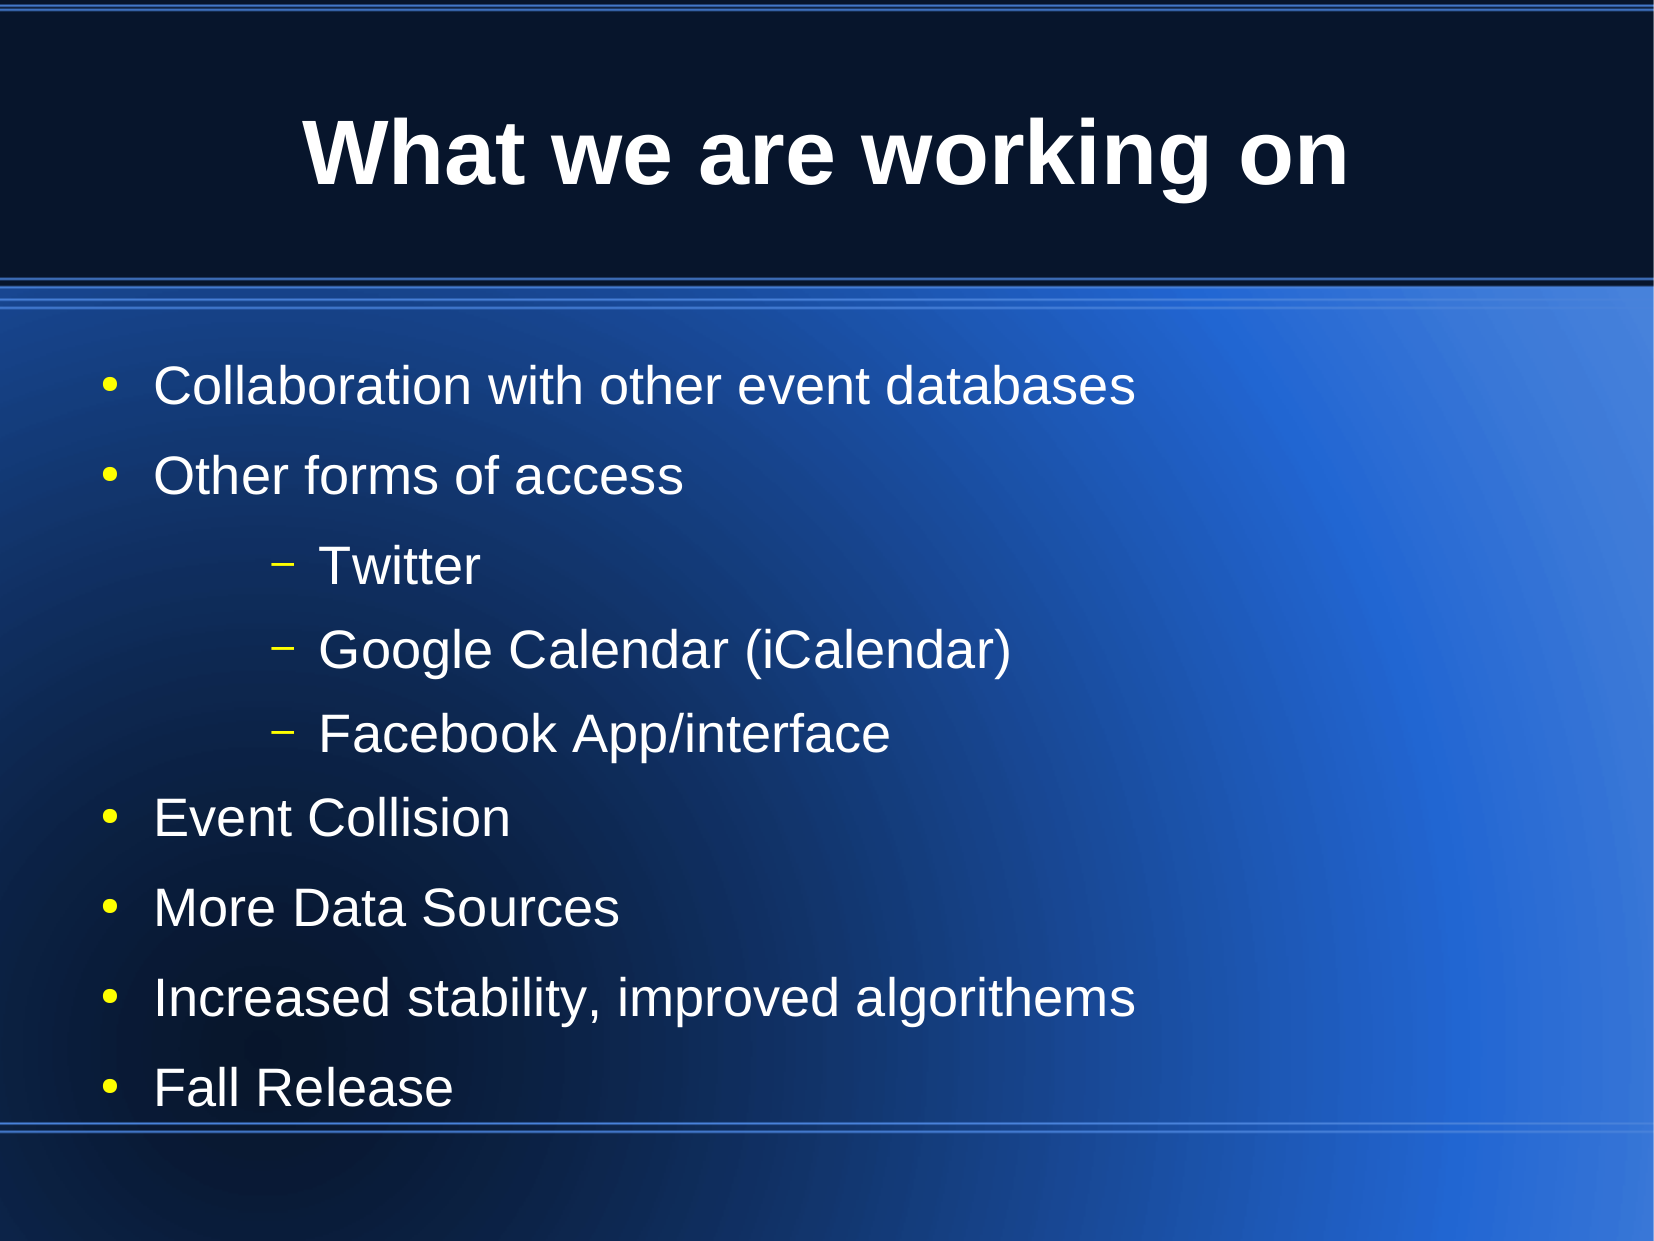

# What we are working on
Collaboration with other event databases
Other forms of access
Twitter
Google Calendar (iCalendar)
Facebook App/interface
Event Collision
More Data Sources
Increased stability, improved algorithems
Fall Release